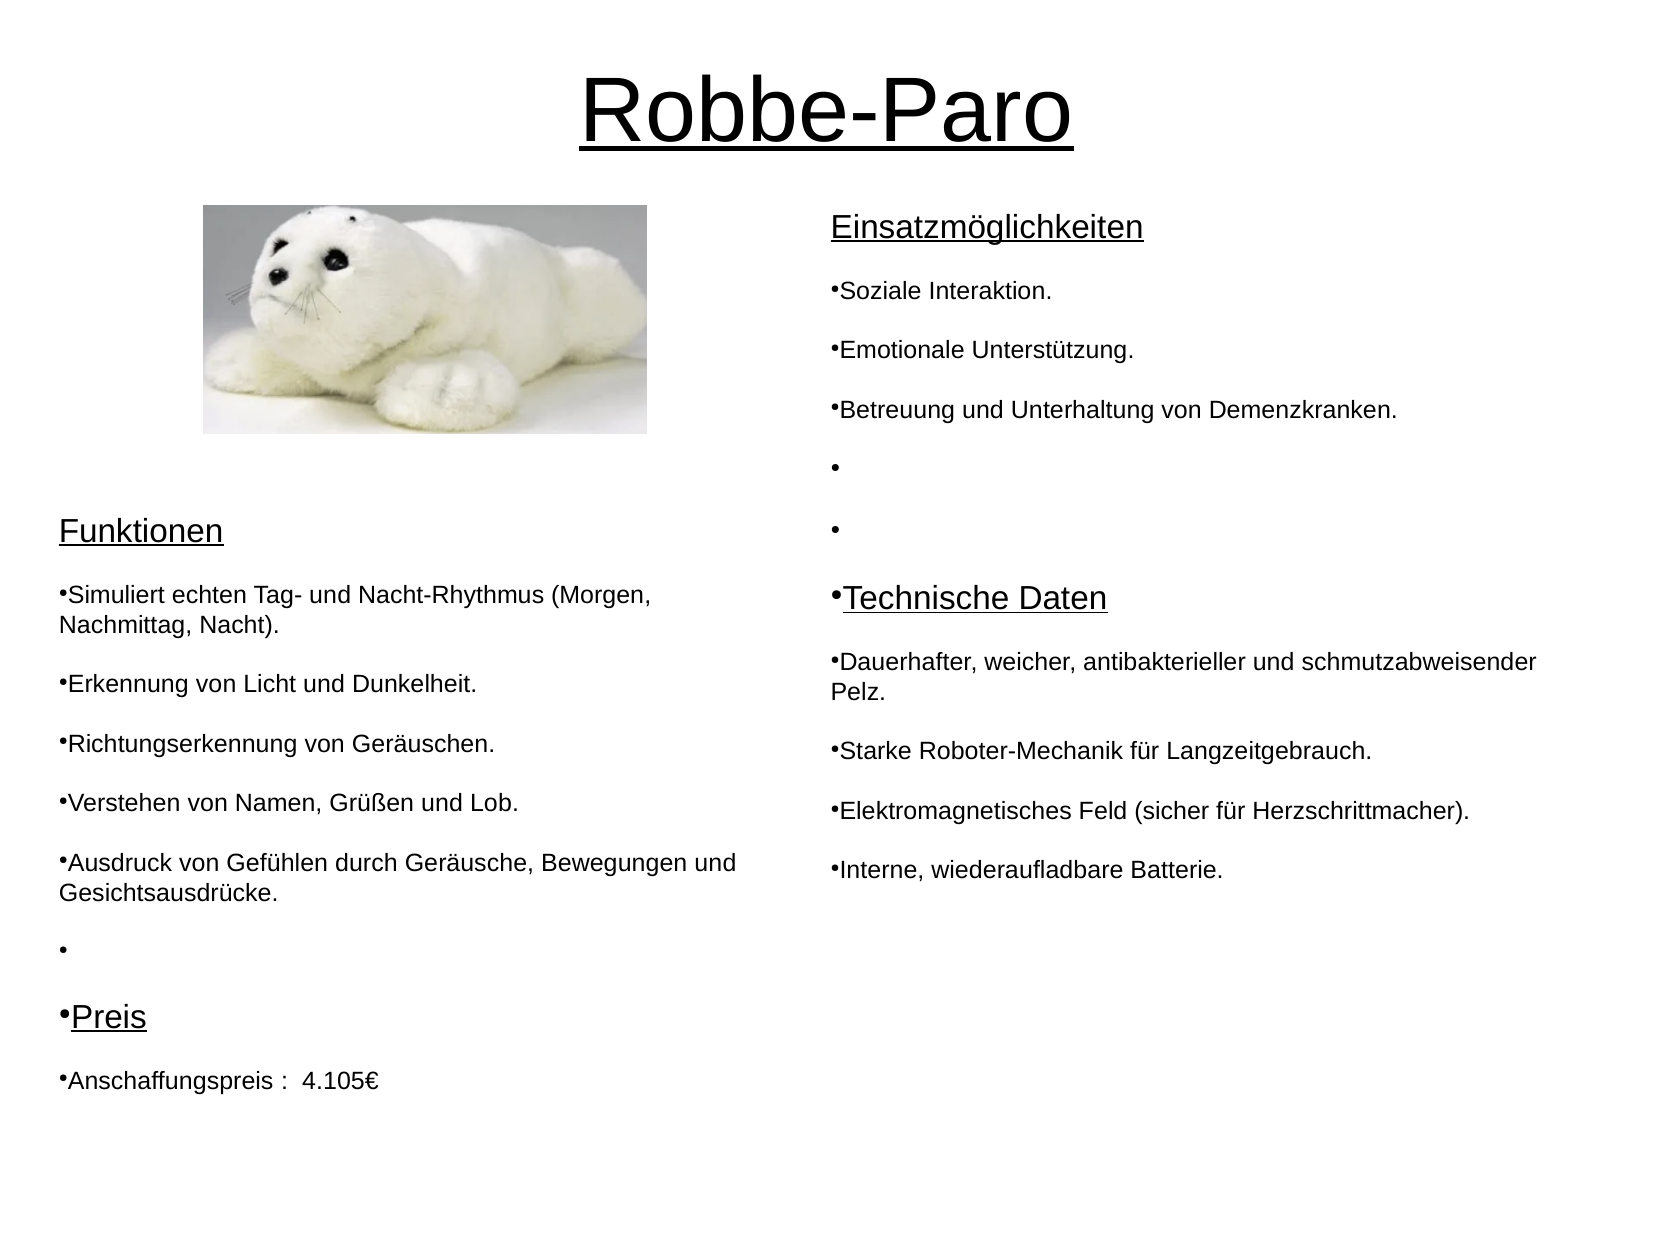

# Robbe-Paro
Einsatzmöglichkeiten
Soziale Interaktion.
Emotionale Unterstützung.
Betreuung und Unterhaltung von Demenzkranken.
Technische Daten
Dauerhafter, weicher, antibakterieller und schmutzabweisender Pelz.
Starke Roboter-Mechanik für Langzeitgebrauch.
Elektromagnetisches Feld (sicher für Herzschrittmacher).
Interne, wiederaufladbare Batterie.
Funktionen
Simuliert echten Tag- und Nacht-Rhythmus (Morgen, Nachmittag, Nacht).
Erkennung von Licht und Dunkelheit.
Richtungserkennung von Geräuschen.
Verstehen von Namen, Grüßen und Lob.
Ausdruck von Gefühlen durch Geräusche, Bewegungen und Gesichtsausdrücke.
Preis
Anschaffungspreis : 4.105€